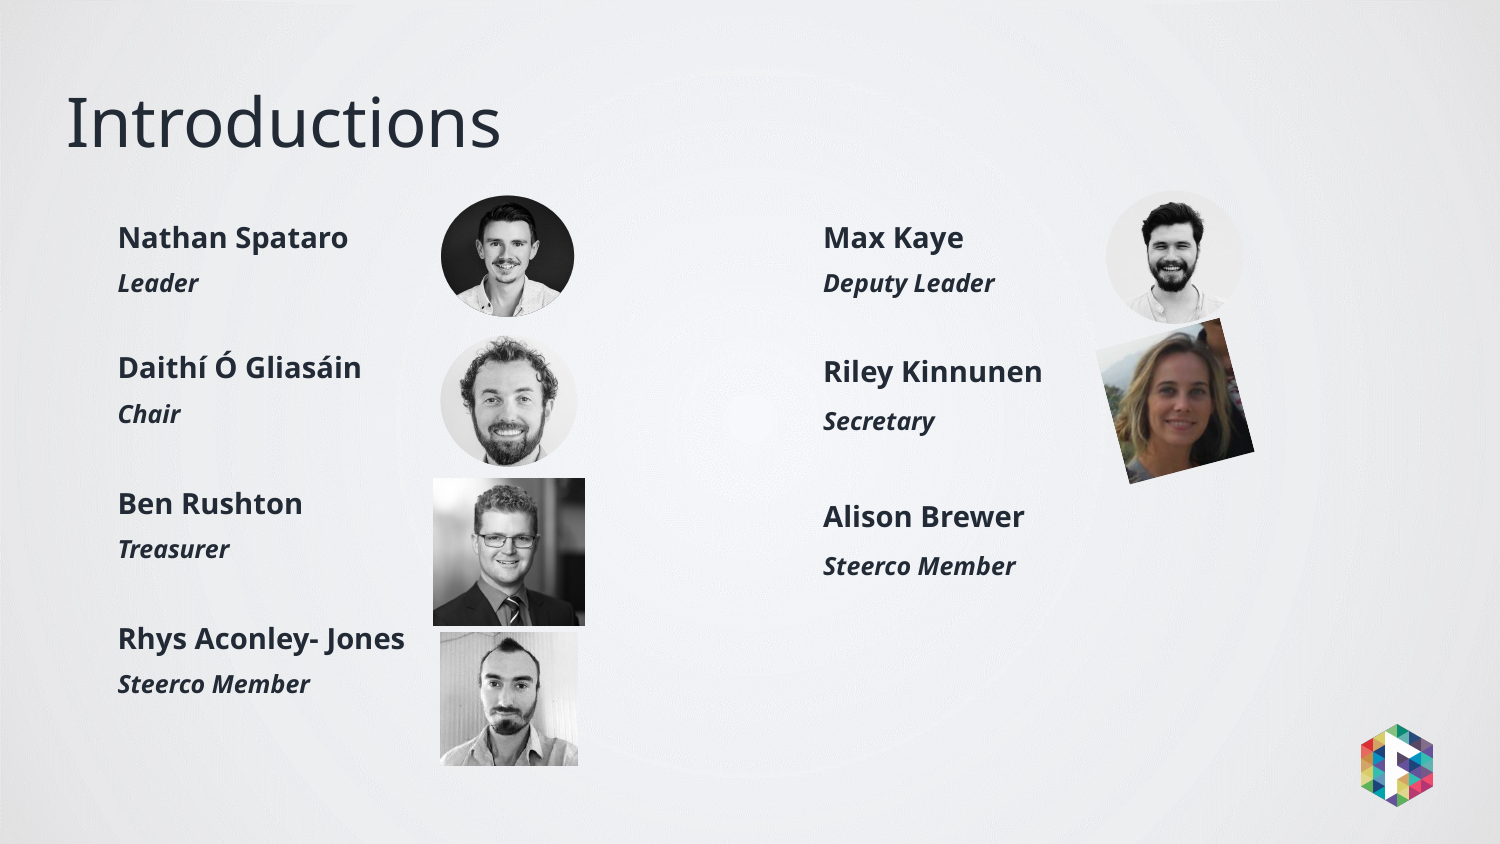

# Introductions
Nathan Spataro
Leader
Daithí Ó Gliasáin
Chair
Ben Rushton
Treasurer
Rhys Aconley- Jones
Steerco Member
Max Kaye
Deputy Leader
Riley Kinnunen
Secretary
Alison Brewer
Steerco Member